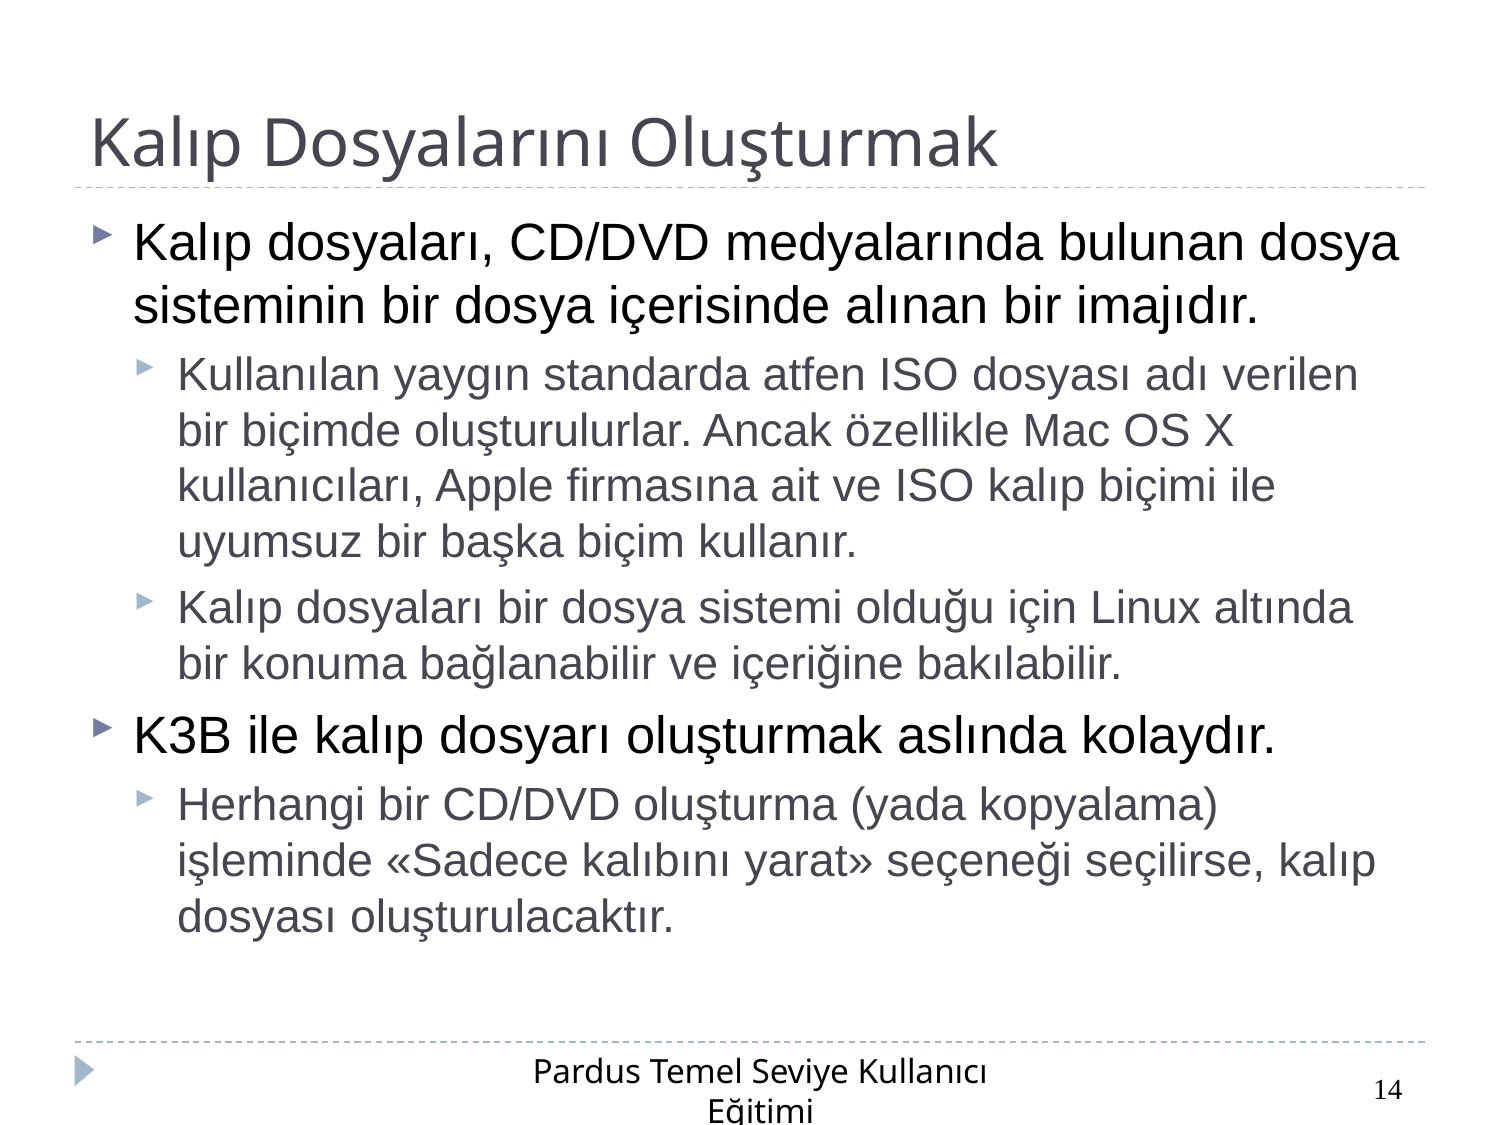

# Kalıp Dosyalarını Oluşturmak
Kalıp dosyaları, CD/DVD medyalarında bulunan dosya sisteminin bir dosya içerisinde alınan bir imajıdır.
Kullanılan yaygın standarda atfen ISO dosyası adı verilen bir biçimde oluşturulurlar. Ancak özellikle Mac OS X kullanıcıları, Apple firmasına ait ve ISO kalıp biçimi ile uyumsuz bir başka biçim kullanır.
Kalıp dosyaları bir dosya sistemi olduğu için Linux altında bir konuma bağlanabilir ve içeriğine bakılabilir.
K3B ile kalıp dosyarı oluşturmak aslında kolaydır.
Herhangi bir CD/DVD oluşturma (yada kopyalama) işleminde «Sadece kalıbını yarat» seçeneği seçilirse, kalıp dosyası oluşturulacaktır.